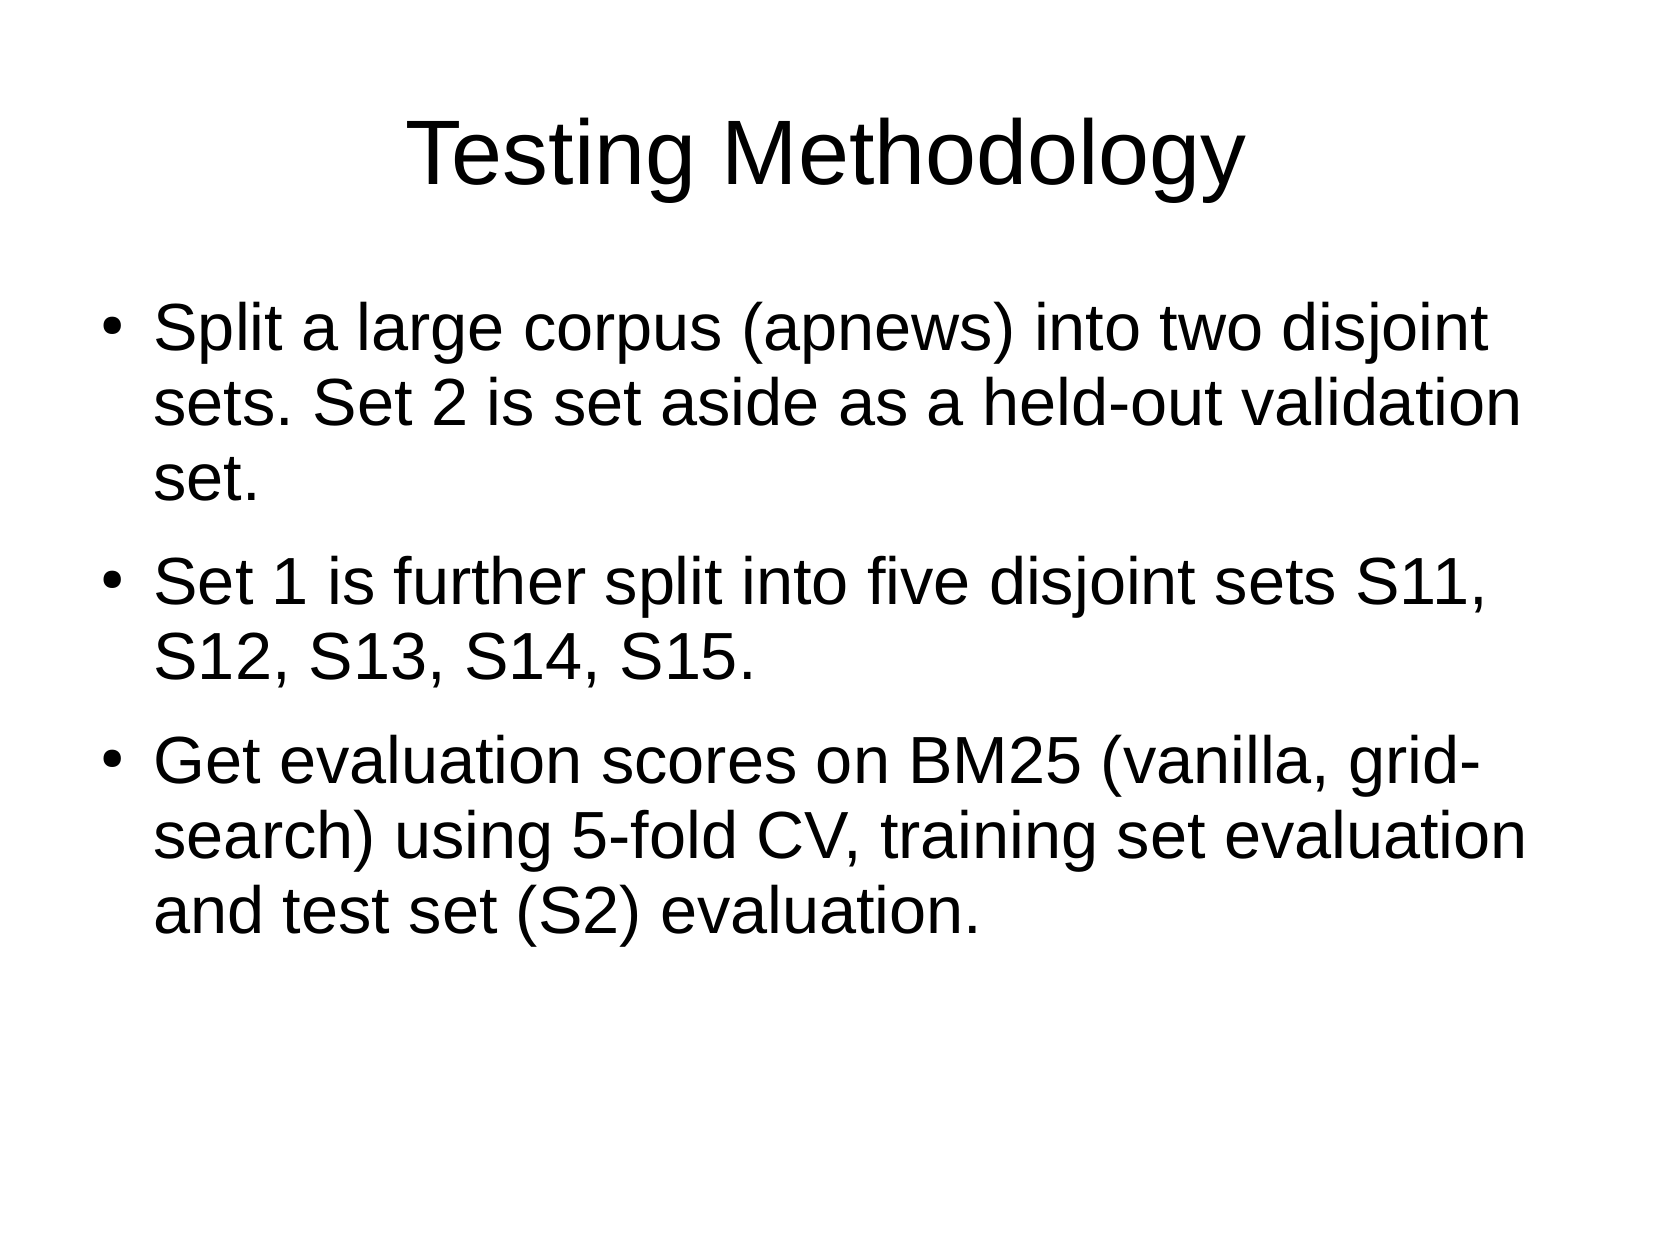

# Testing Methodology
Split a large corpus (apnews) into two disjoint sets. Set 2 is set aside as a held-out validation set.
Set 1 is further split into five disjoint sets S11, S12, S13, S14, S15.
Get evaluation scores on BM25 (vanilla, grid-search) using 5-fold CV, training set evaluation and test set (S2) evaluation.